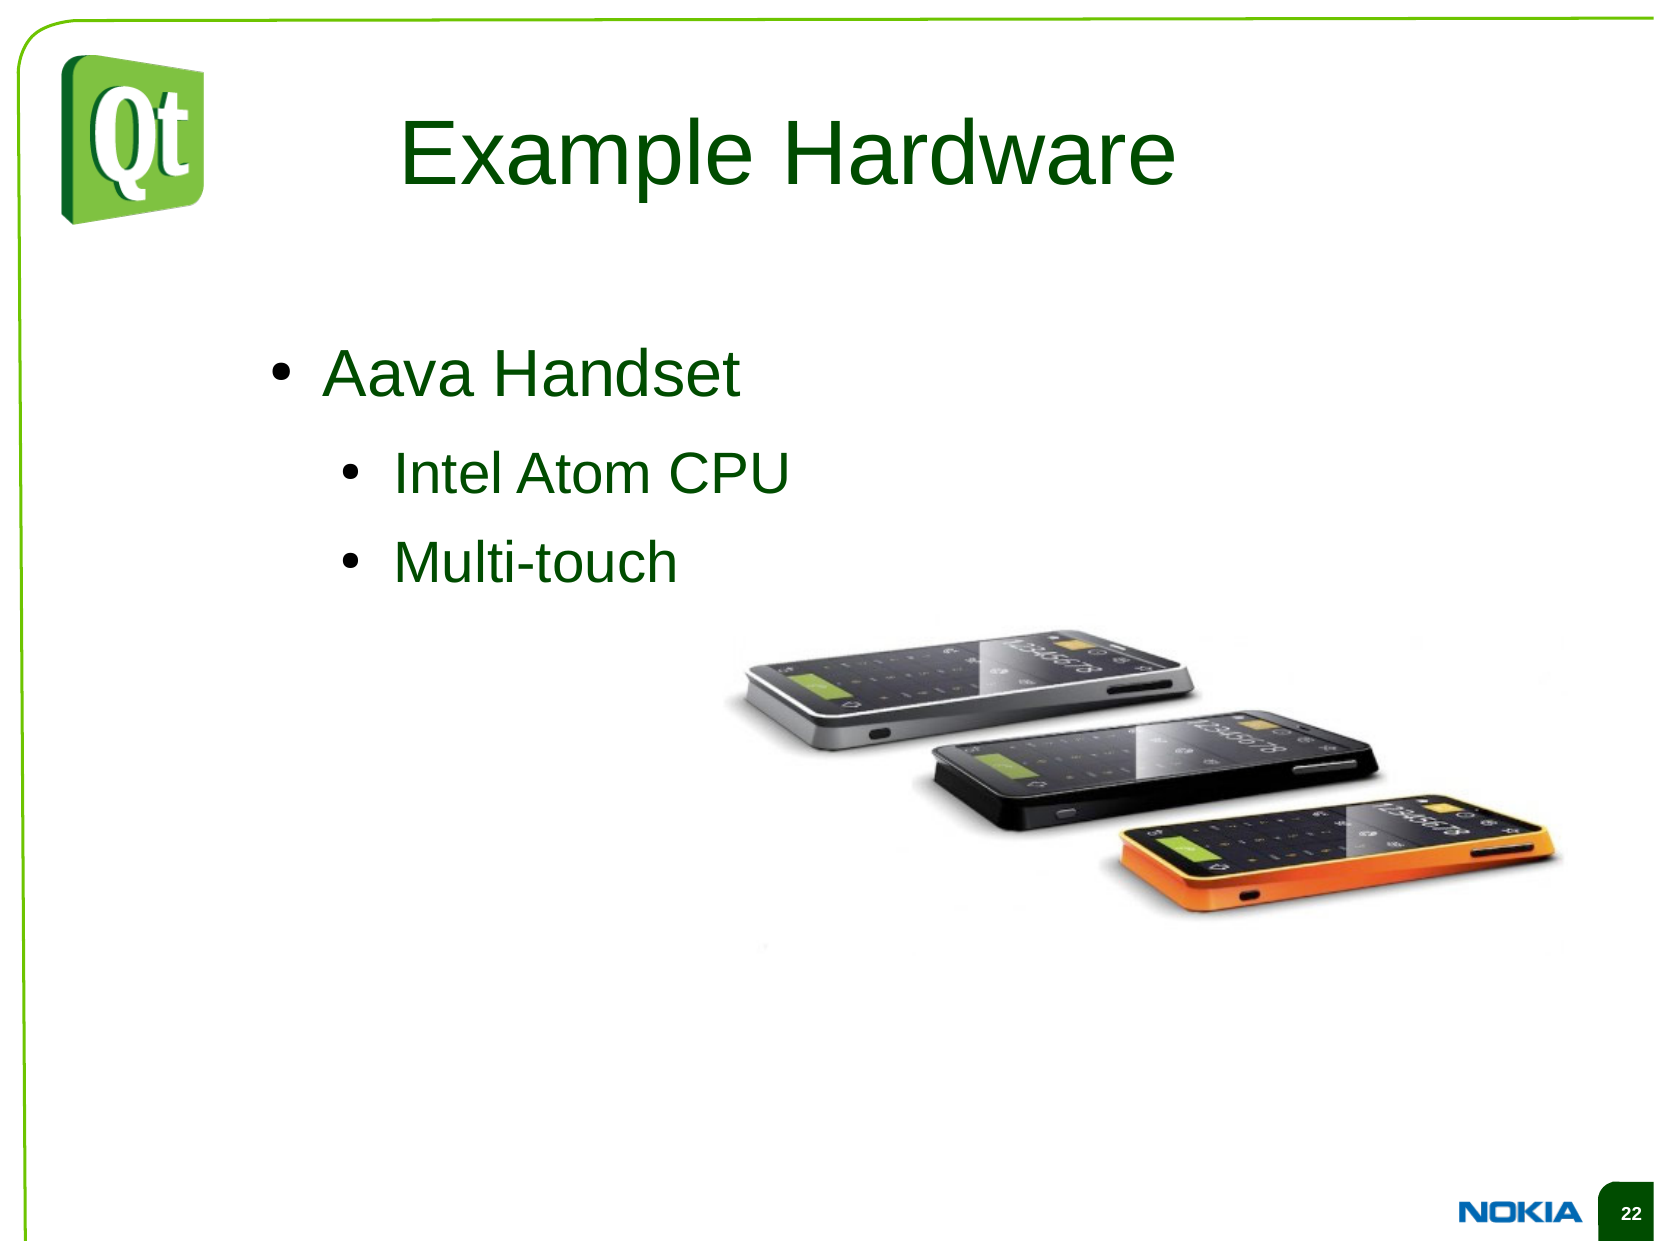

# Example Hardware
Aava Handset
Intel Atom CPU
Multi-touch